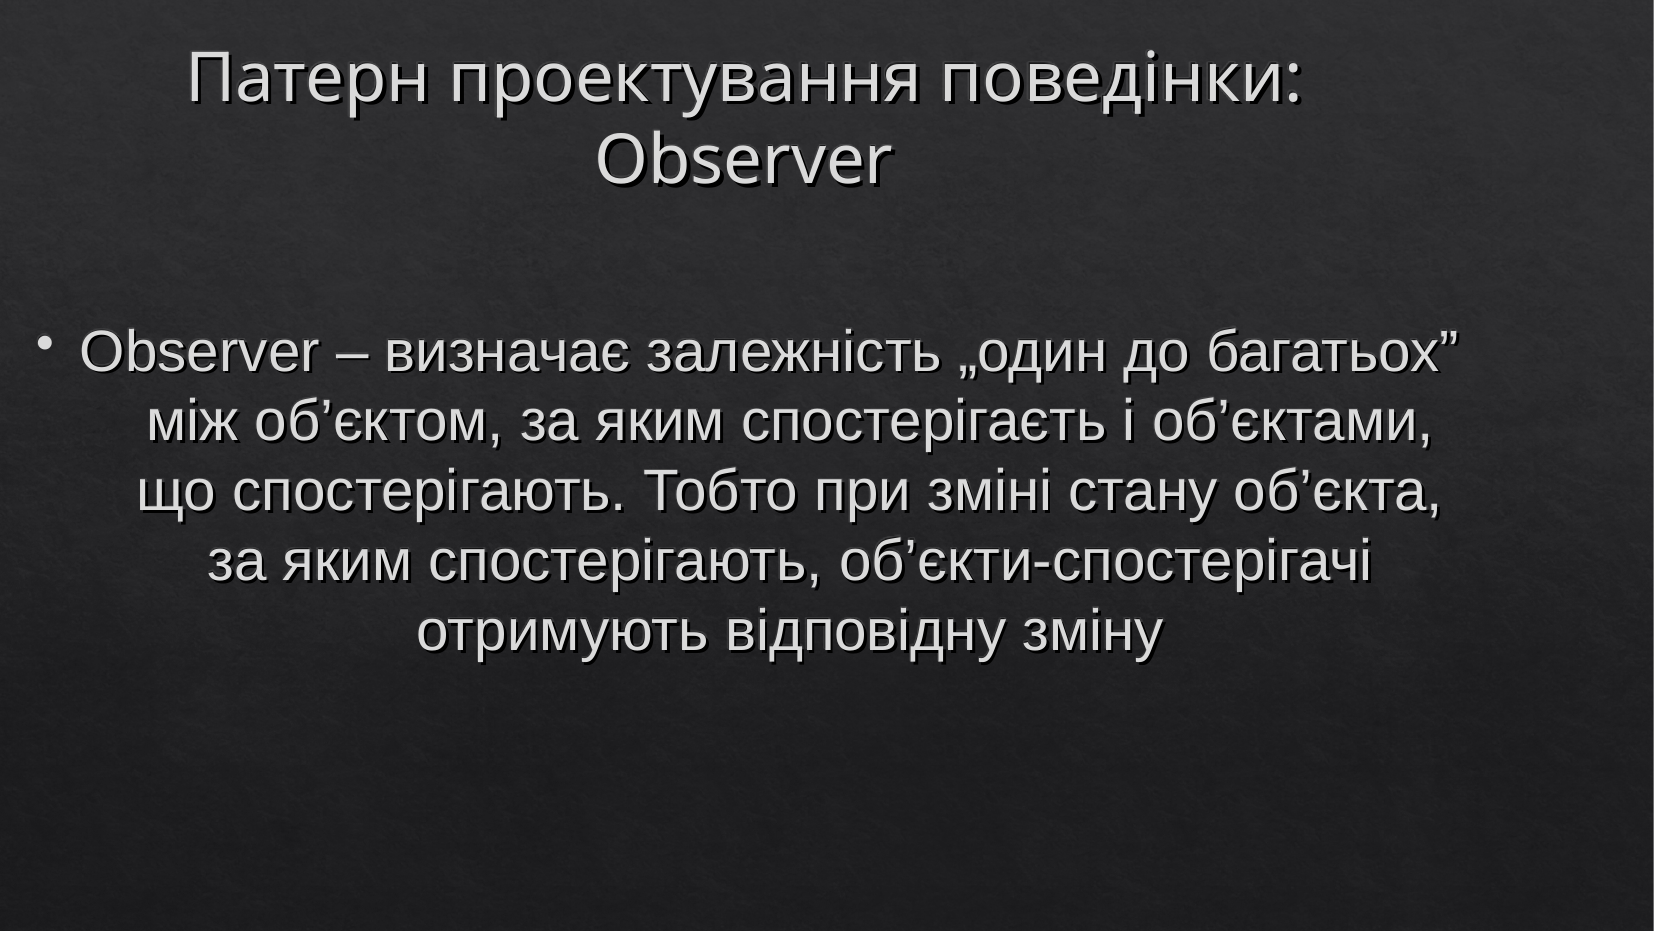

# Патерн проектування поведінки: Observer
Observer – визначає залежність „один до багатьох” між об’єктом, за яким спостерігаєть і об’єктами, що спостерігають. Тобто при зміні стану об’єкта, за яким спостерігають, об’єкти-спостерігачі отримують відповідну зміну